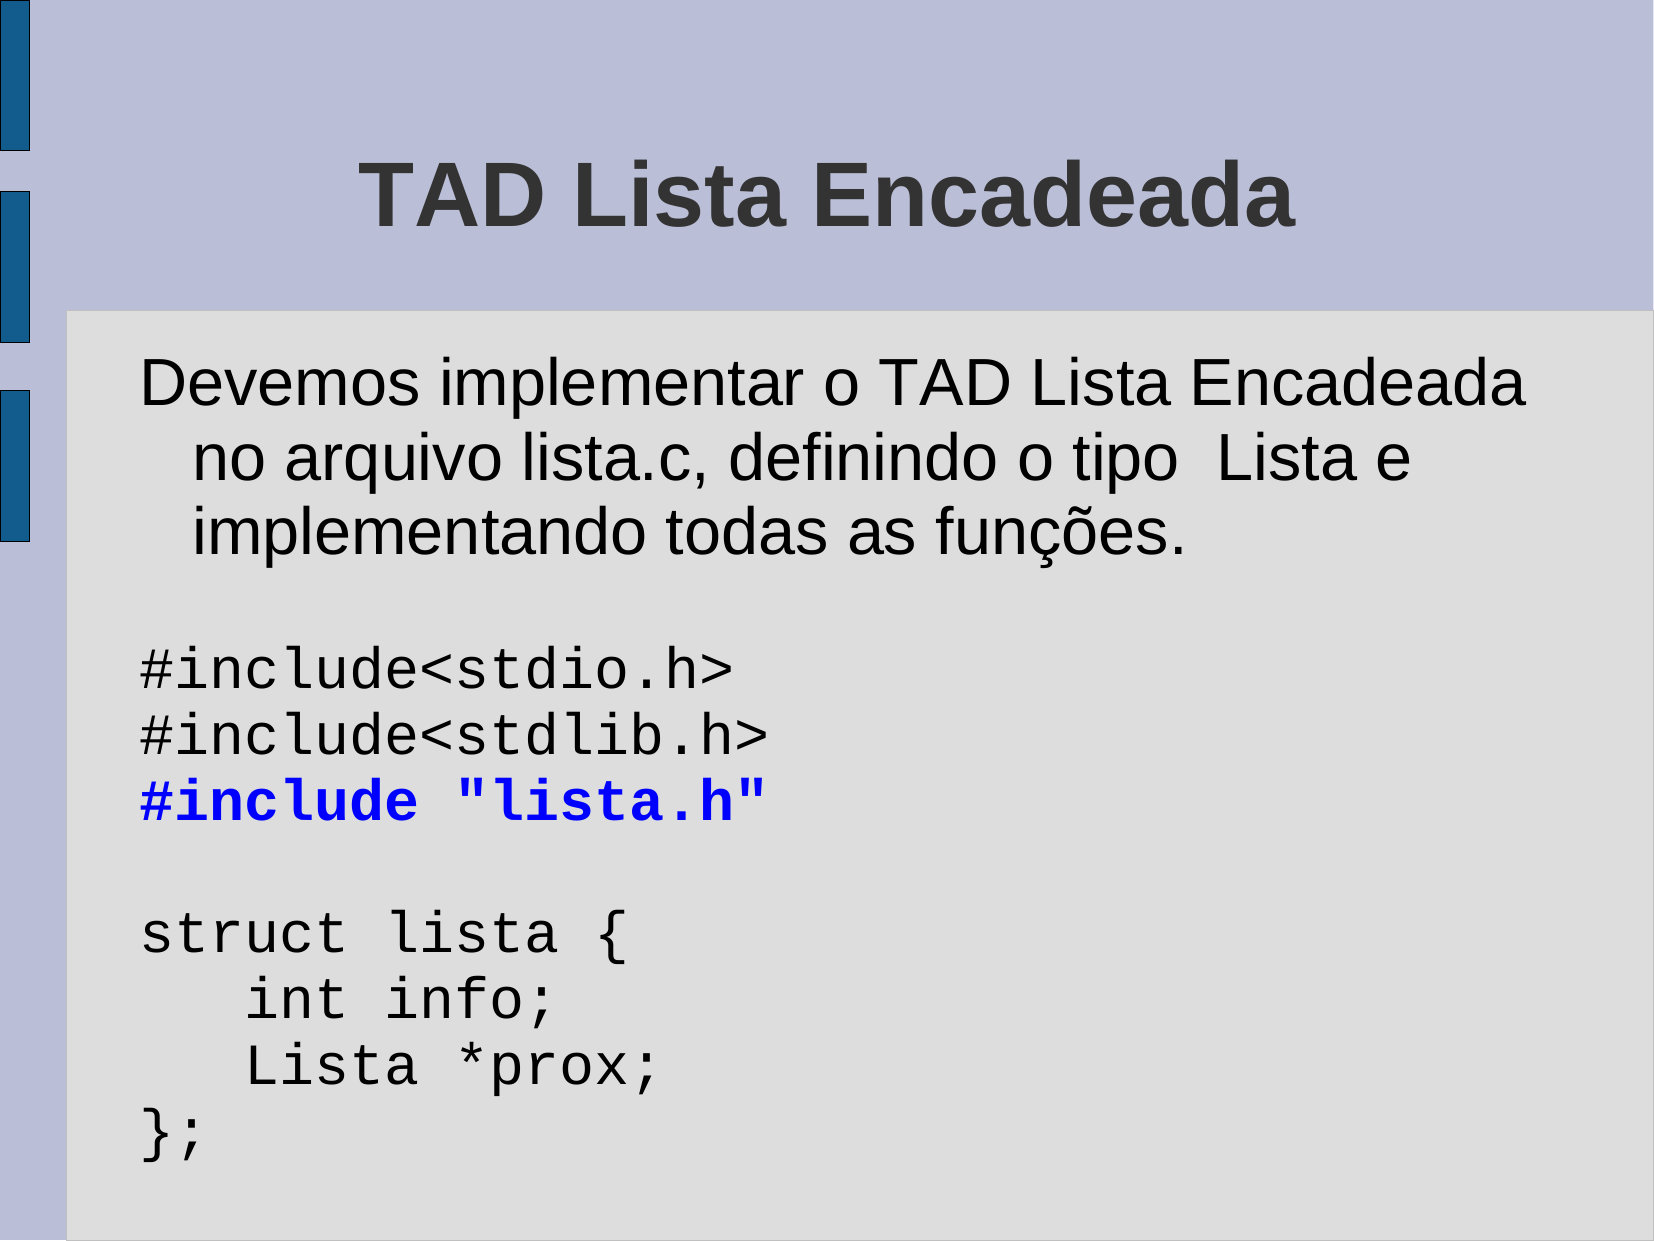

# TAD Lista Encadeada
Devemos implementar o TAD Lista Encadeada no arquivo lista.c, definindo o tipo Lista e implementando todas as funções.
#include<stdio.h>
#include<stdlib.h>
#include "lista.h"
struct lista {
 int info;
 Lista *prox;
};